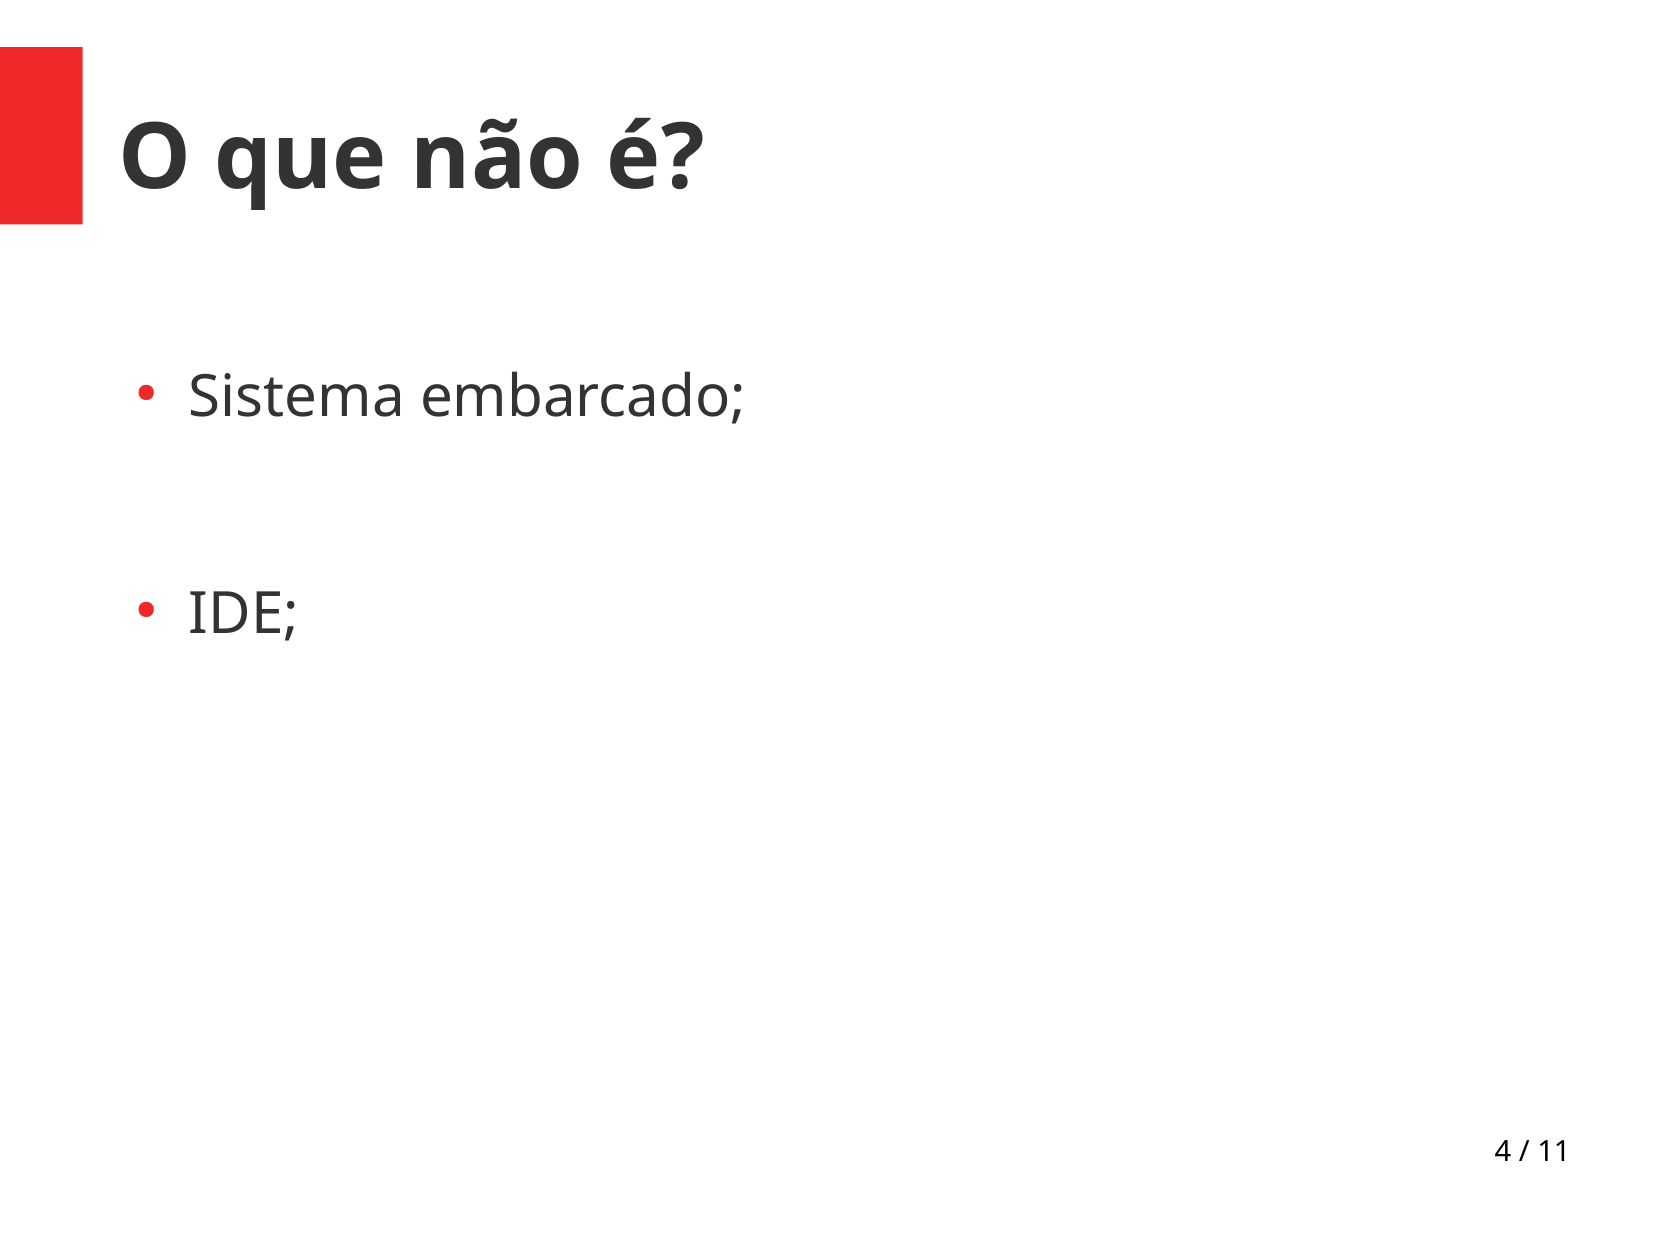

# O que não é?
Sistema embarcado;
IDE;
4